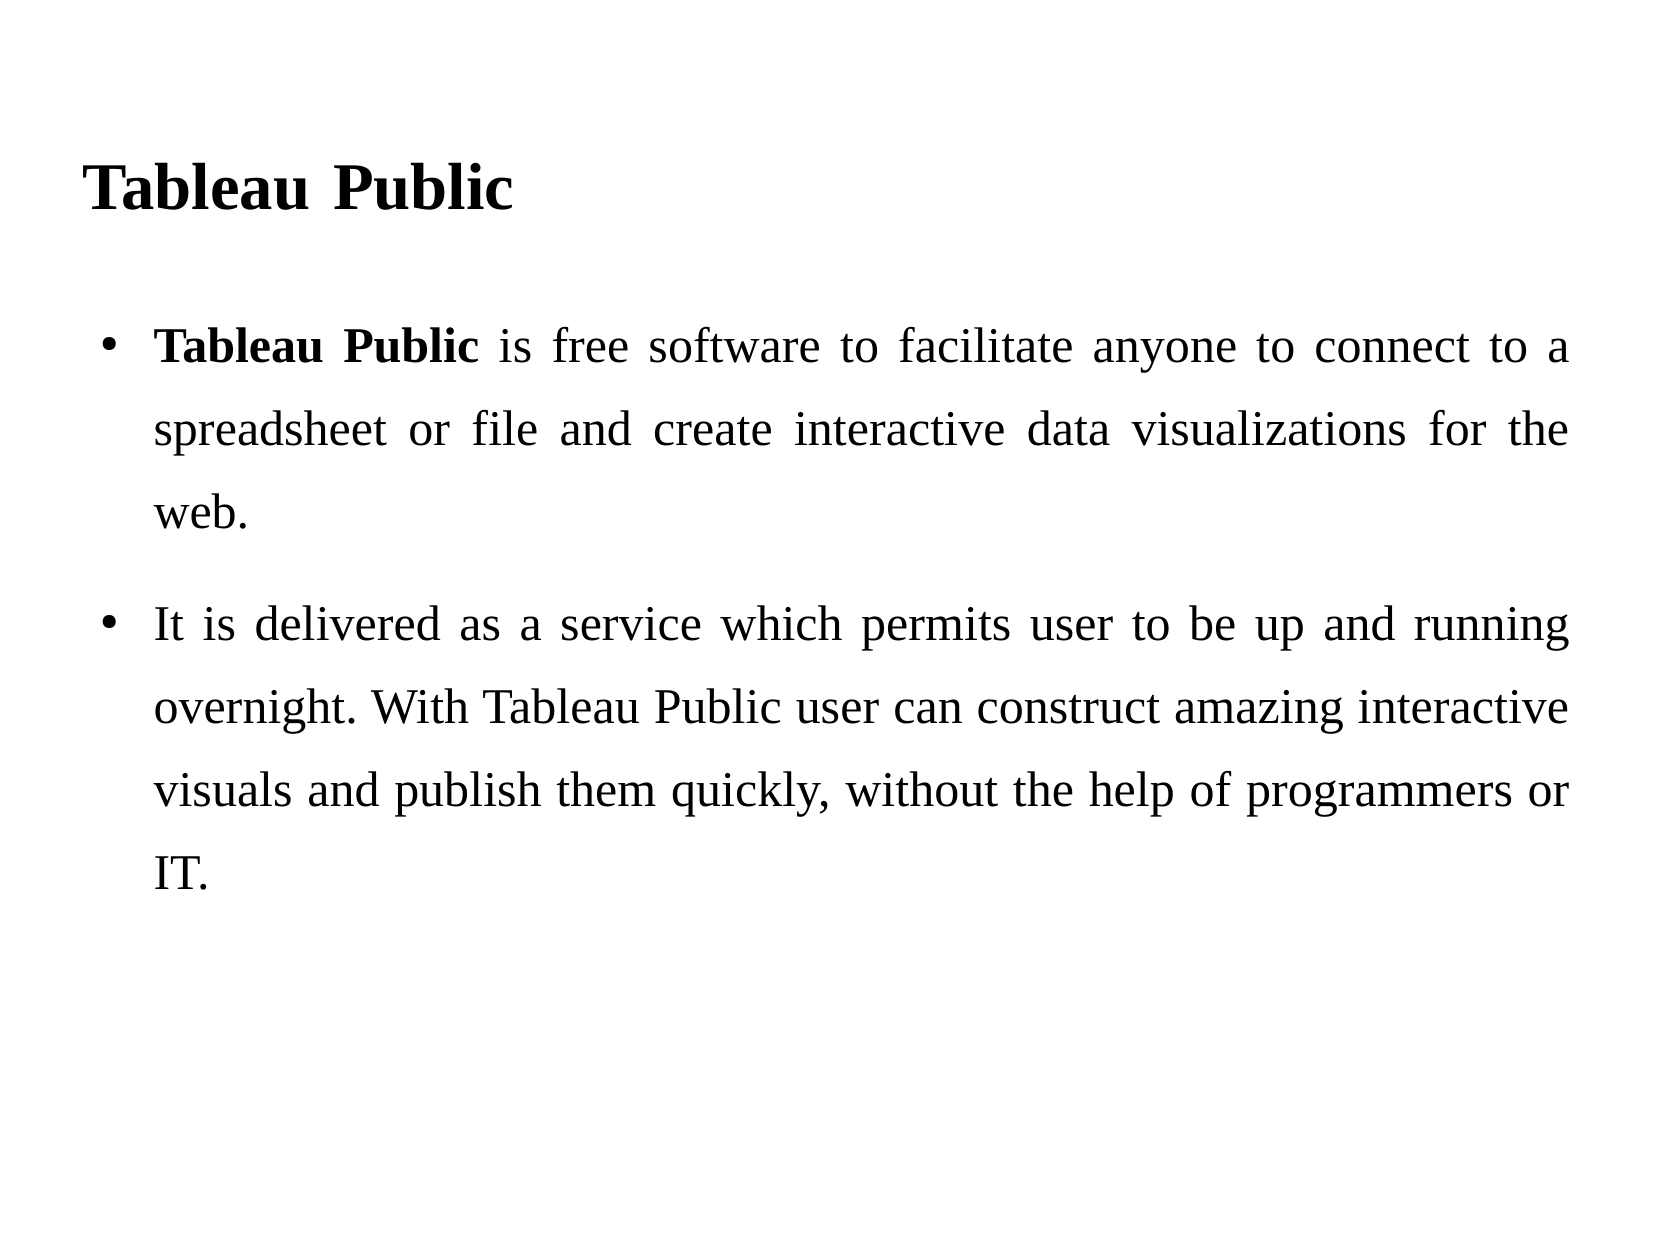

# Tableau Public
Tableau Public is free software to facilitate anyone to connect to a spreadsheet or file and create interactive data visualizations for the web.
It is delivered as a service which permits user to be up and running overnight. With Tableau Public user can construct amazing interactive visuals and publish them quickly, without the help of programmers or IT.